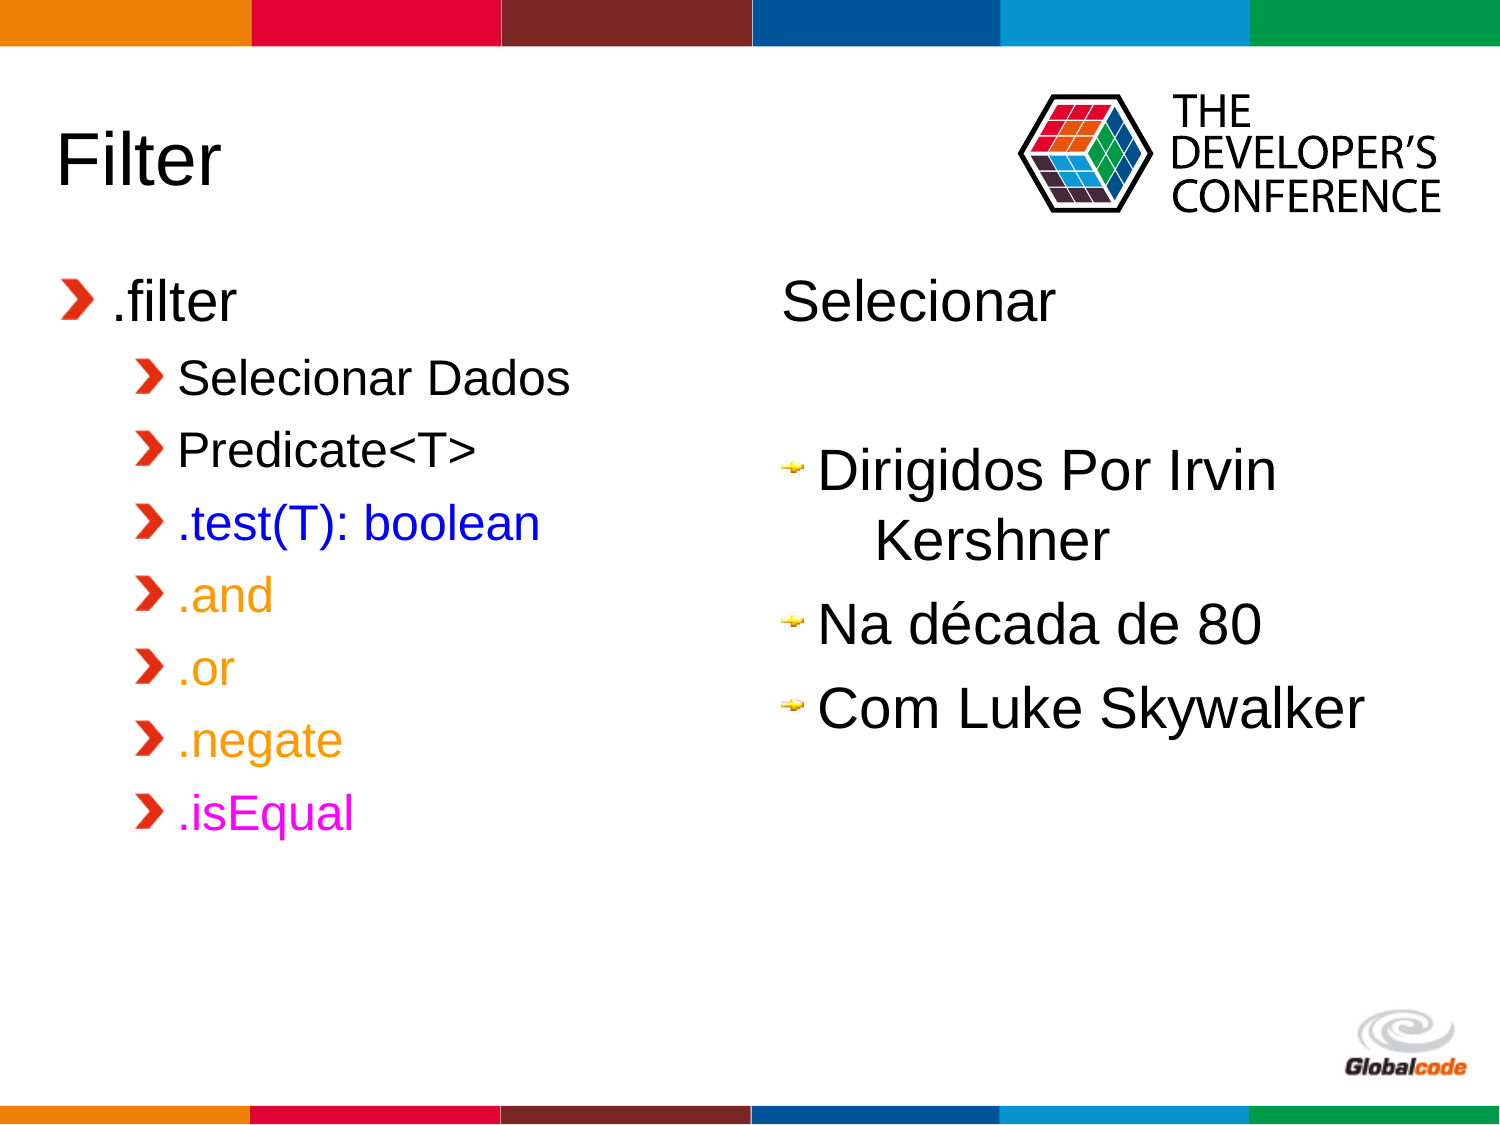

# Filter
.filter
Selecionar Dados
Predicate<T>
.test(T): boolean
.and
.or
.negate
.isEqual
Selecionar
Dirigidos Por Irvin Kershner
Na década de 80
Com Luke Skywalker